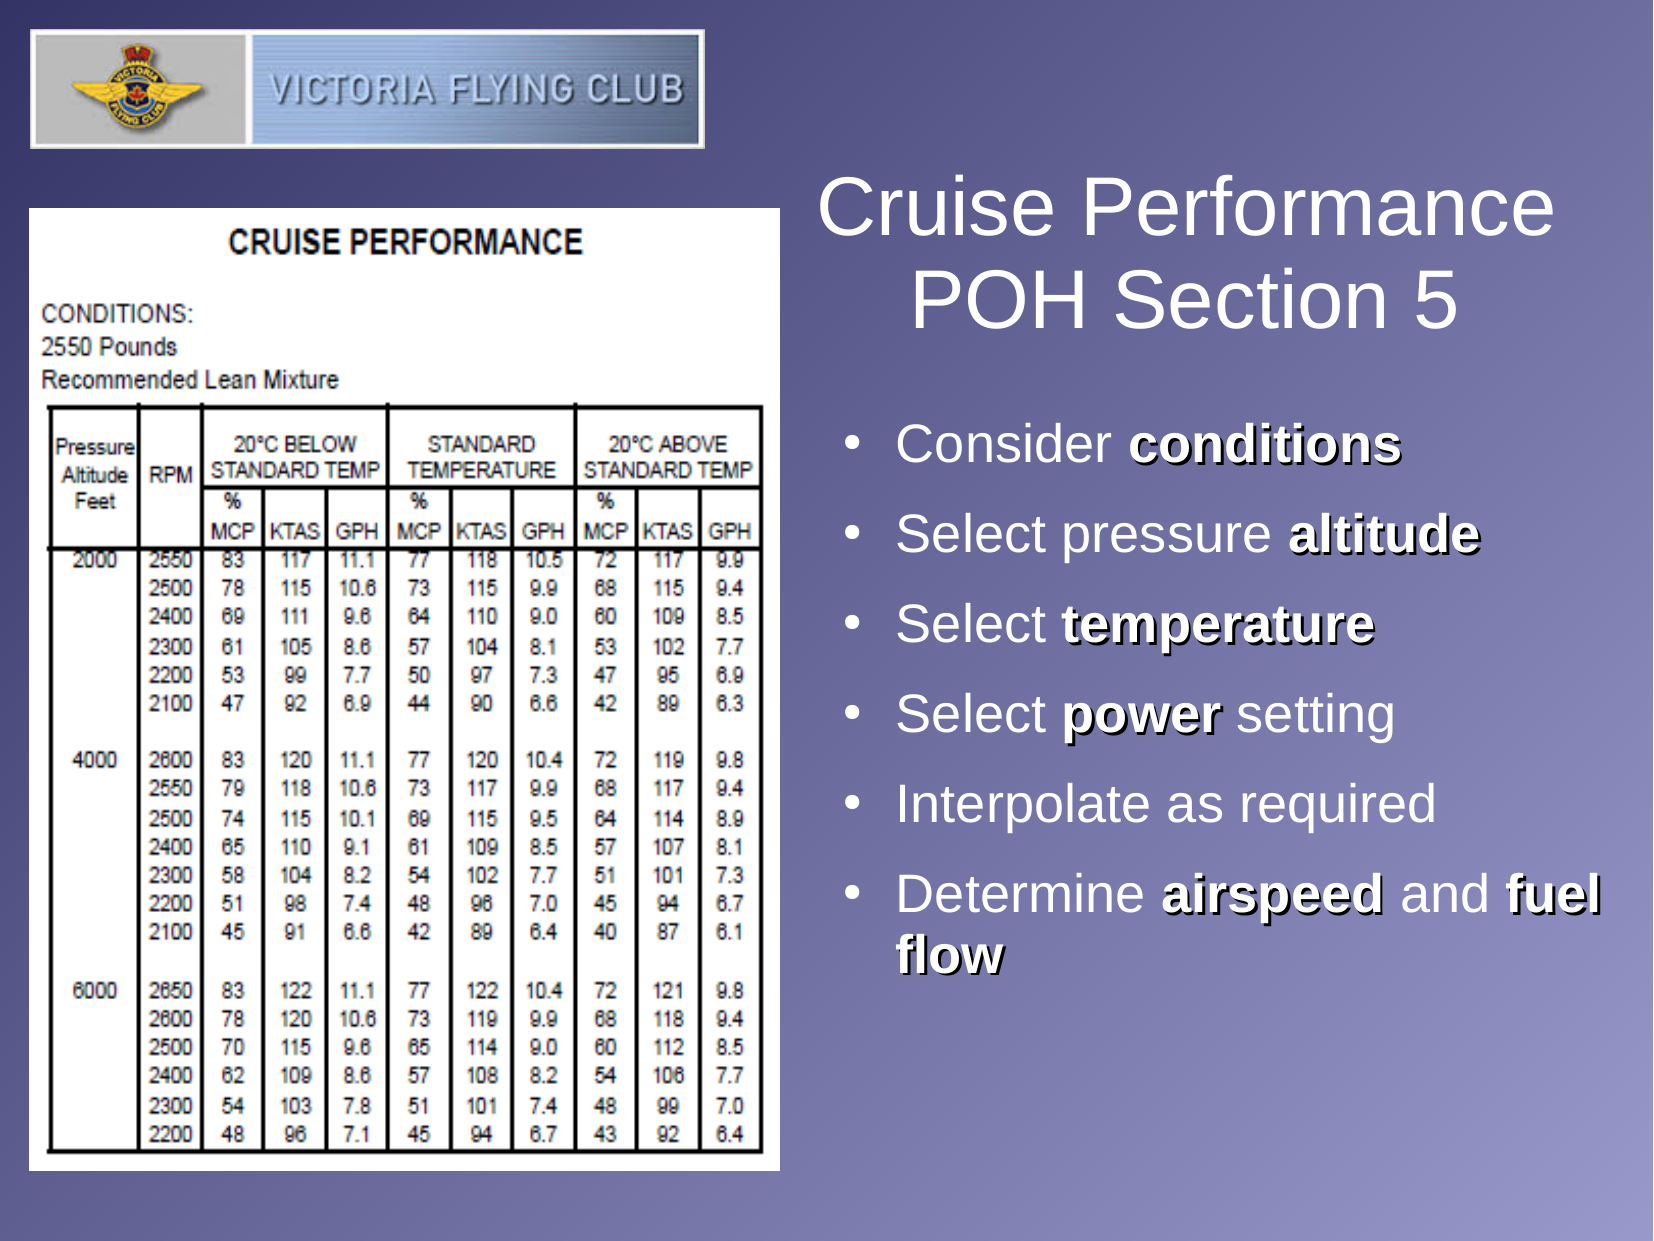

Cruise Performance
 POH Section 5
# Consider conditions
Select pressure altitude
Select temperature
Select power setting
Interpolate as required
Determine airspeed and fuel flow